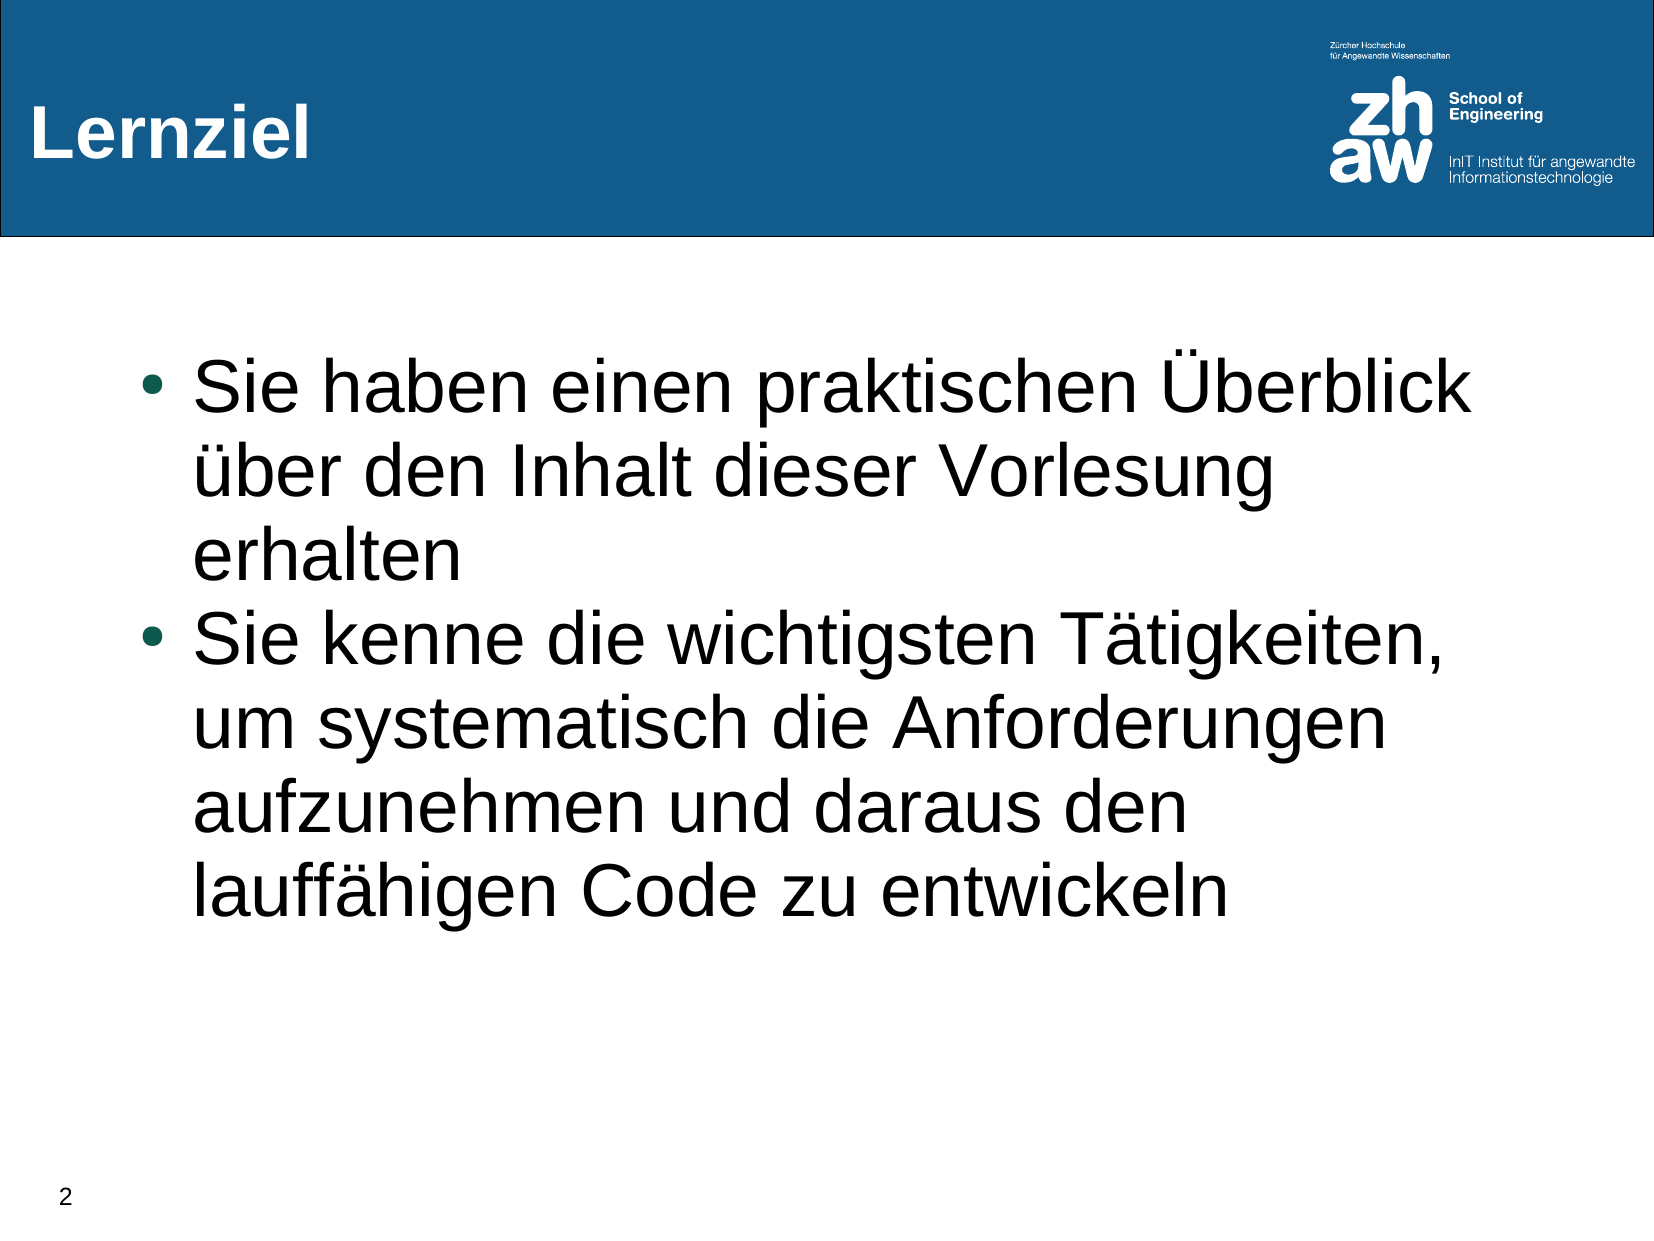

# Lernziel
Sie haben einen praktischen Überblick über den Inhalt dieser Vorlesung erhalten
Sie kenne die wichtigsten Tätigkeiten, um systematisch die Anforderungen aufzunehmen und daraus den lauffähigen Code zu entwickeln